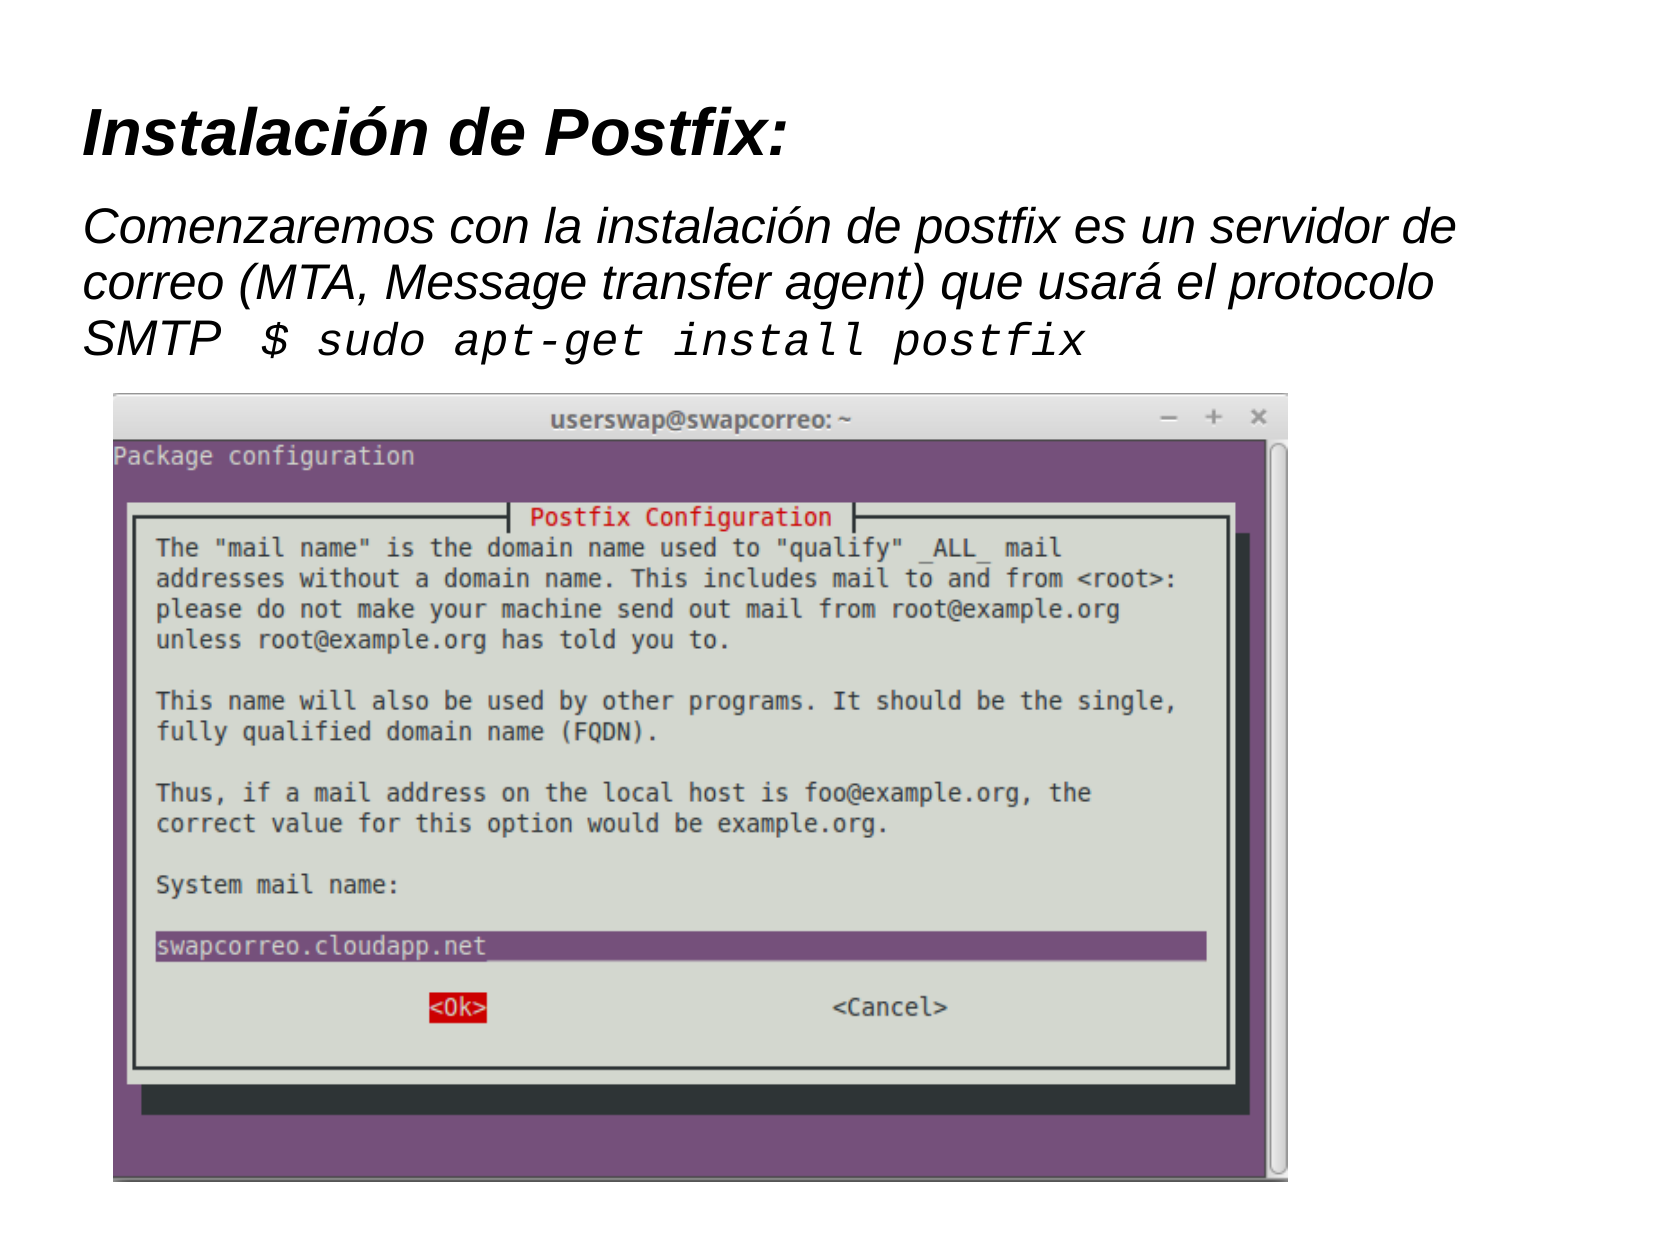

# Instalación de Postfix:
Comenzaremos con la instalación de postfix es un servidor de correo (MTA, Message transfer agent) que usará el protocolo SMTP $ sudo apt-get install postfix